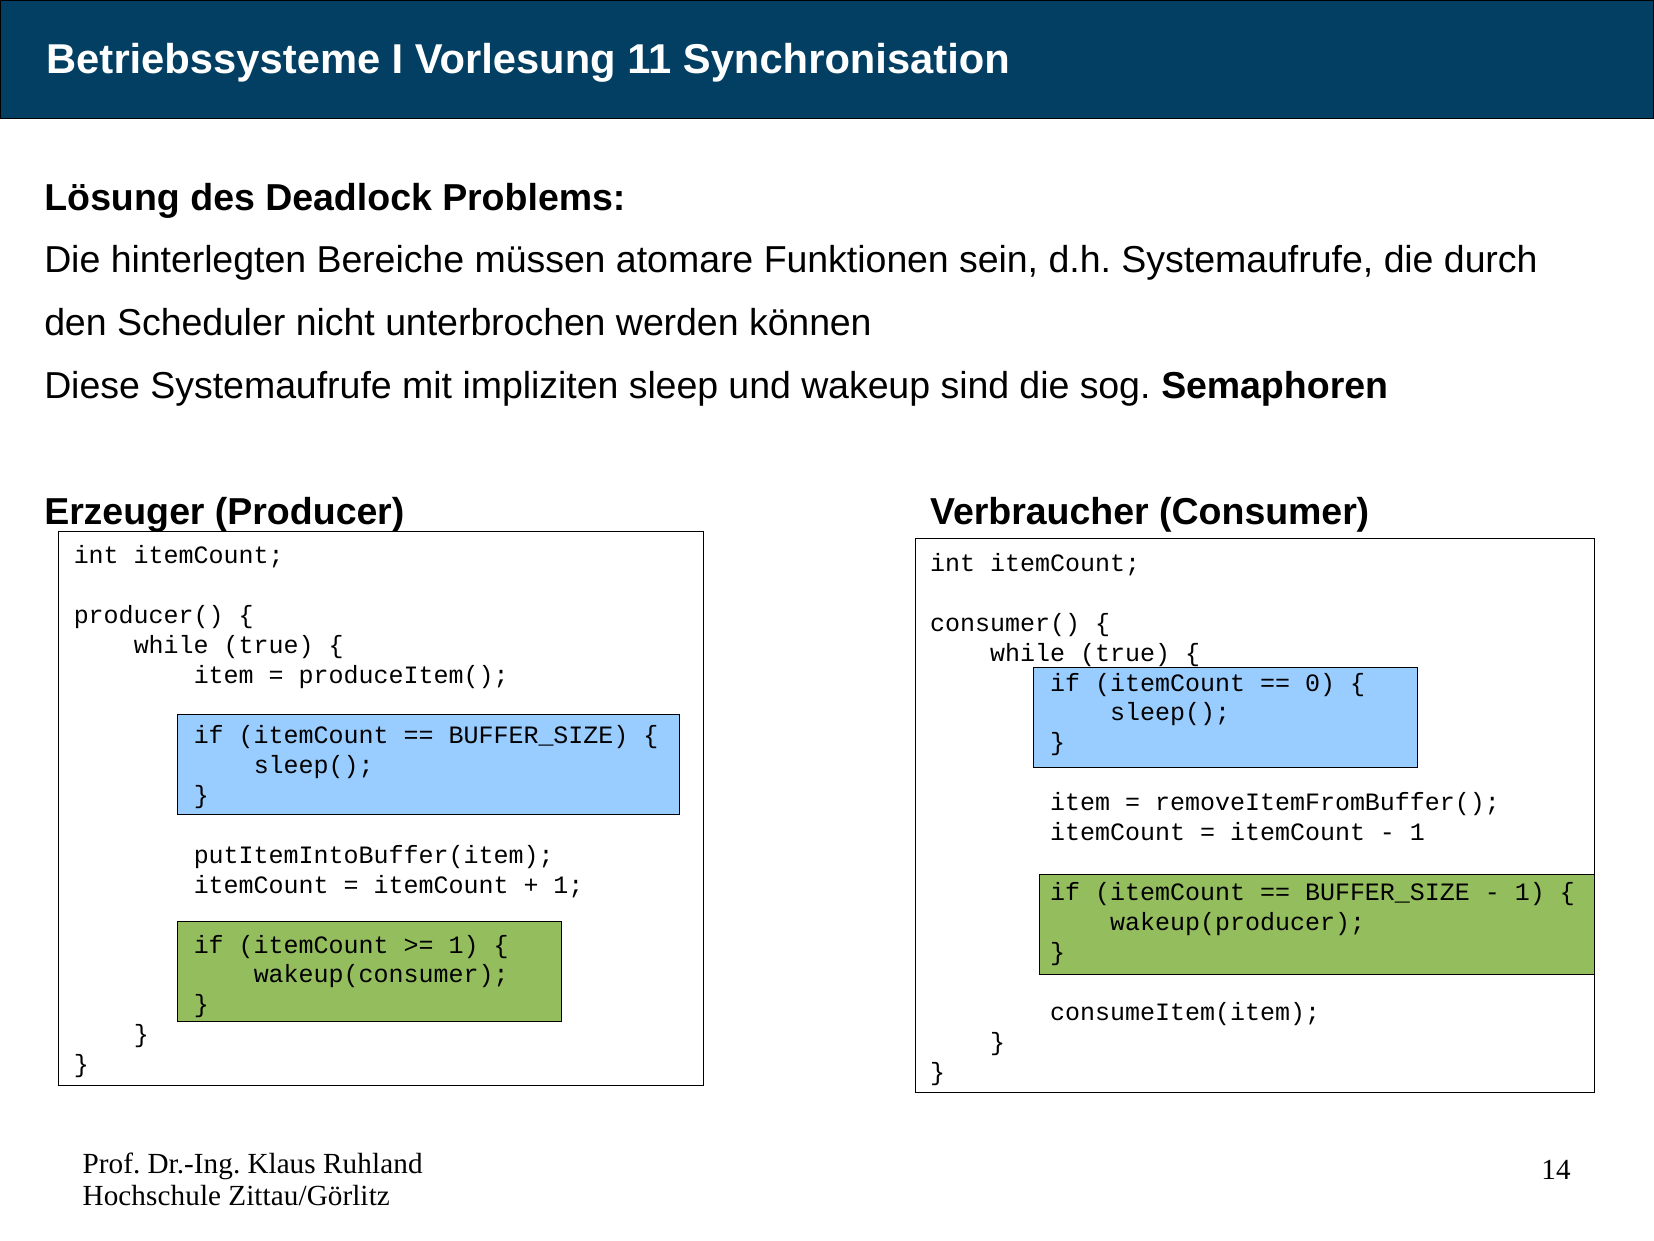

Lösung des Deadlock Problems:
Die hinterlegten Bereiche müssen atomare Funktionen sein, d.h. Systemaufrufe, die durch den Scheduler nicht unterbrochen werden können
Diese Systemaufrufe mit impliziten sleep und wakeup sind die sog. Semaphoren
Erzeuger (Producer)								Verbraucher (Consumer)
int itemCount;
producer() {
 while (true) {
 item = produceItem();
 if (itemCount == BUFFER_SIZE) {
 sleep();
 }
 putItemIntoBuffer(item);
 itemCount = itemCount + 1;
 if (itemCount >= 1) {
 wakeup(consumer);
 }
 }
}
int itemCount;
consumer() {
 while (true) {
 if (itemCount == 0) {
 sleep();
 }
 item = removeItemFromBuffer();
 itemCount = itemCount - 1
 if (itemCount == BUFFER_SIZE - 1) {
 wakeup(producer);
 }
 consumeItem(item);
 }
}
14